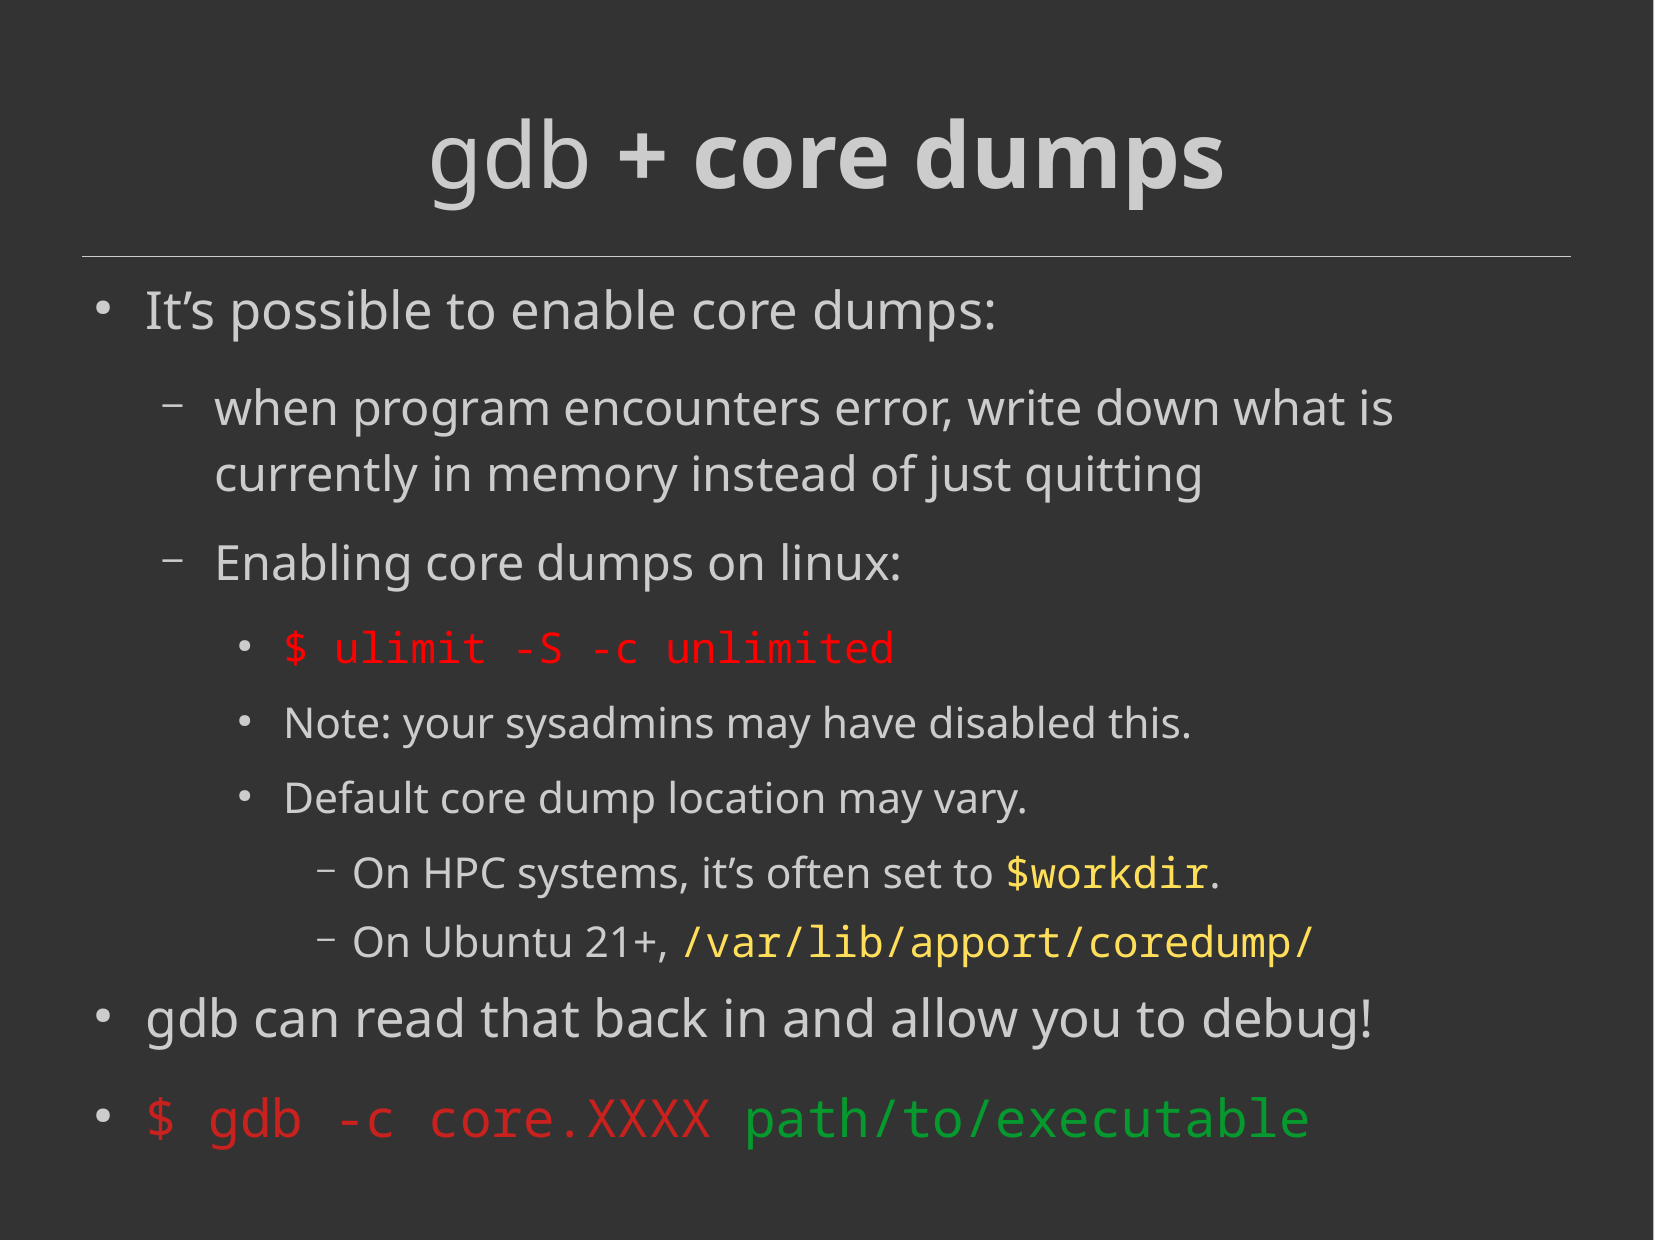

# gdb + core dumps
It’s possible to enable core dumps:
when program encounters error, write down what is currently in memory instead of just quitting
Enabling core dumps on linux:
$ ulimit -S -c unlimited
Note: your sysadmins may have disabled this.
Default core dump location may vary.
On HPC systems, it’s often set to $workdir.
On Ubuntu 21+, /var/lib/apport/coredump/
gdb can read that back in and allow you to debug!
$ gdb -c core.XXXX path/to/executable